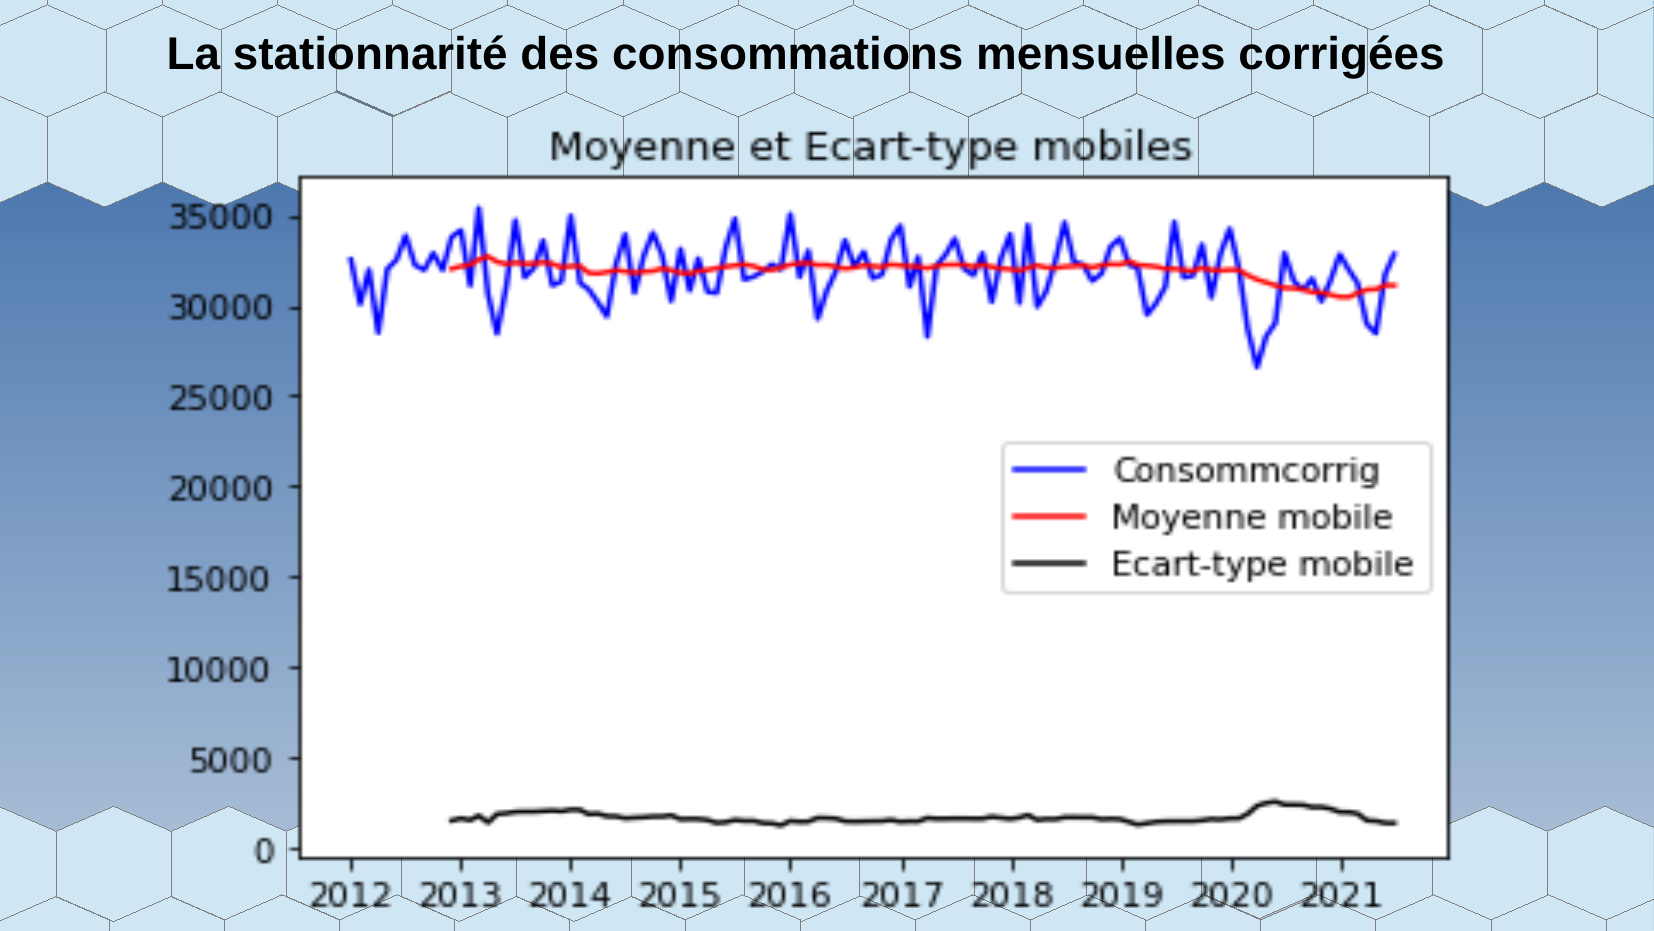

# La stationnarité des consommations mensuelles corrigées